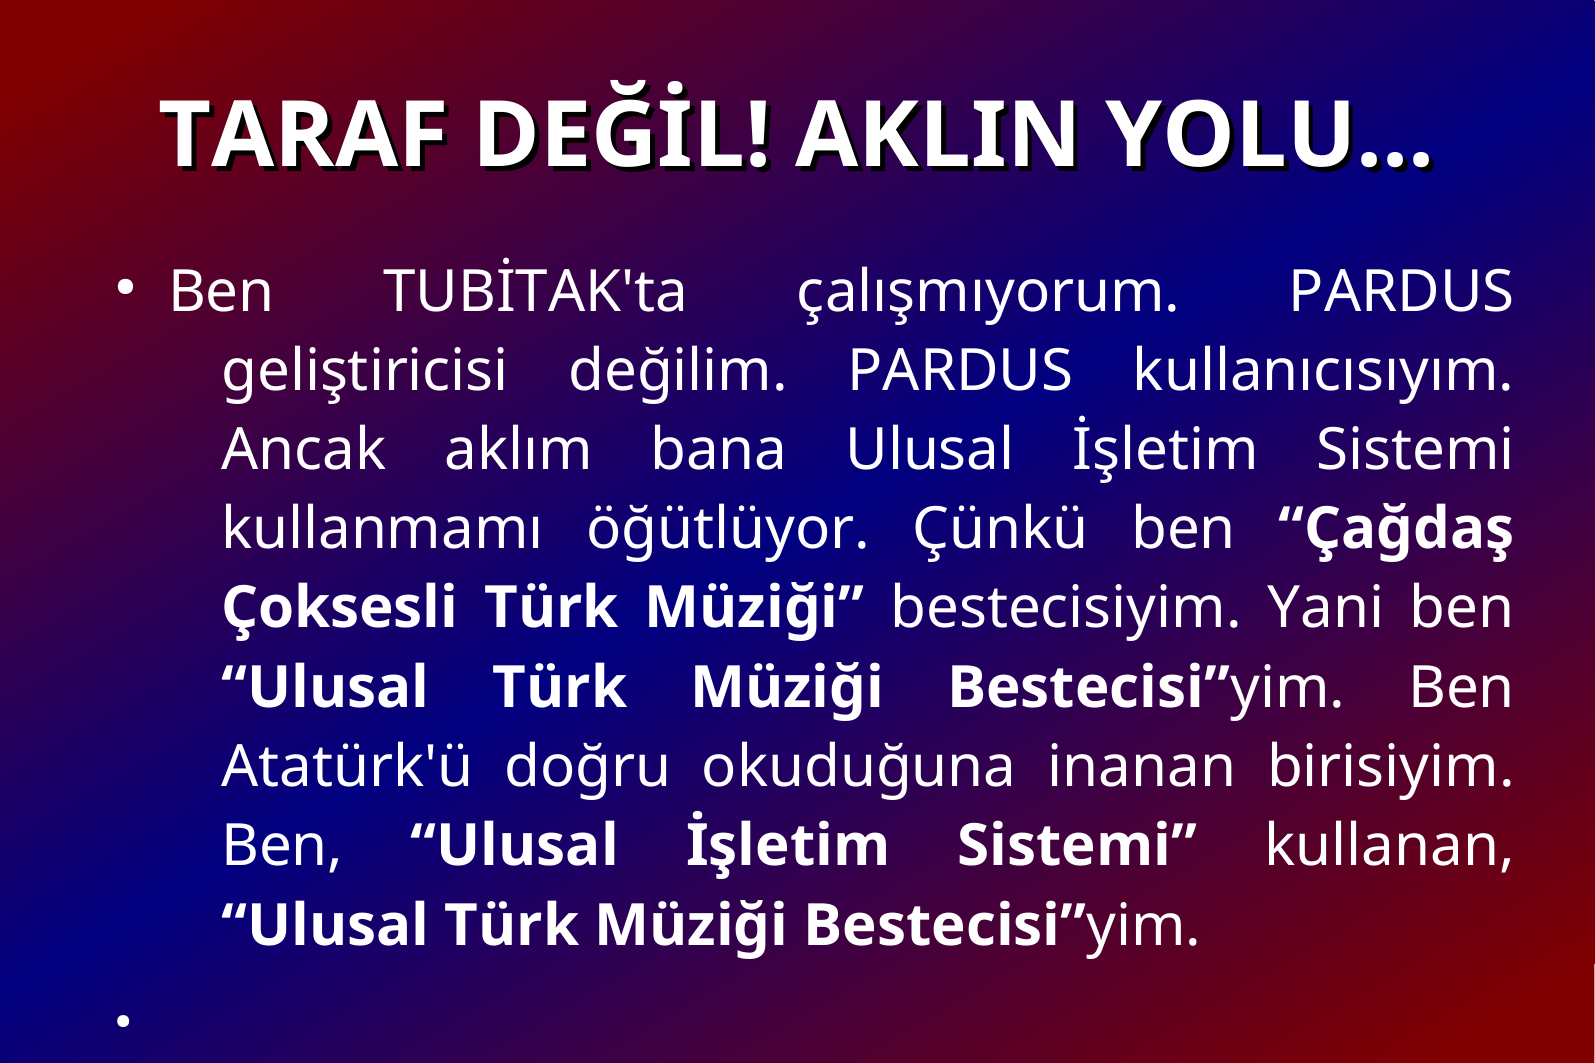

# TARAF DEĞİL! AKLIN YOLU...
Ben TUBİTAK'ta çalışmıyorum. PARDUS geliştiricisi değilim. PARDUS kullanıcısıyım. Ancak aklım bana Ulusal İşletim Sistemi kullanmamı öğütlüyor. Çünkü ben “Çağdaş Çoksesli Türk Müziği” bestecisiyim. Yani ben “Ulusal Türk Müziği Bestecisi”yim. Ben Atatürk'ü doğru okuduğuna inanan birisiyim. Ben, “Ulusal İşletim Sistemi” kullanan, “Ulusal Türk Müziği Bestecisi”yim.